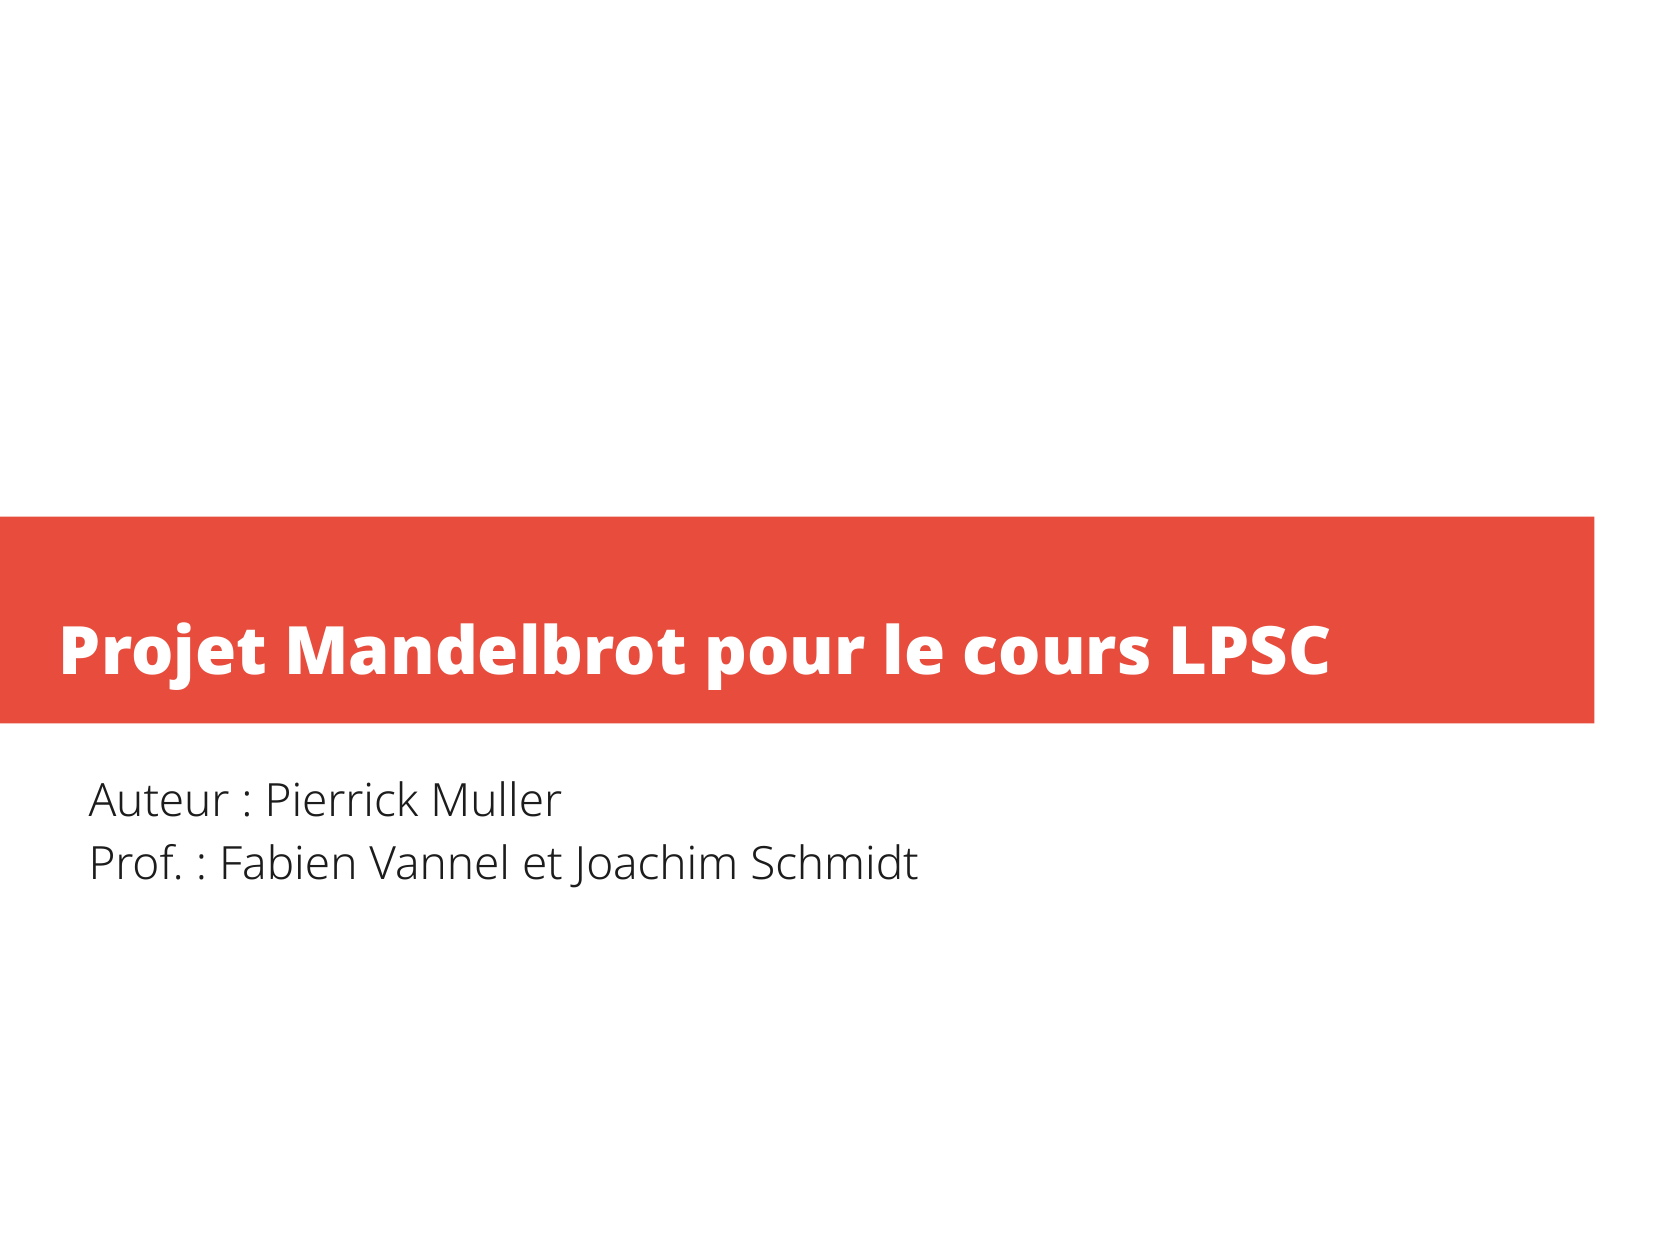

# Projet Mandelbrot pour le cours LPSC
Auteur : Pierrick Muller
Prof. : Fabien Vannel et Joachim Schmidt